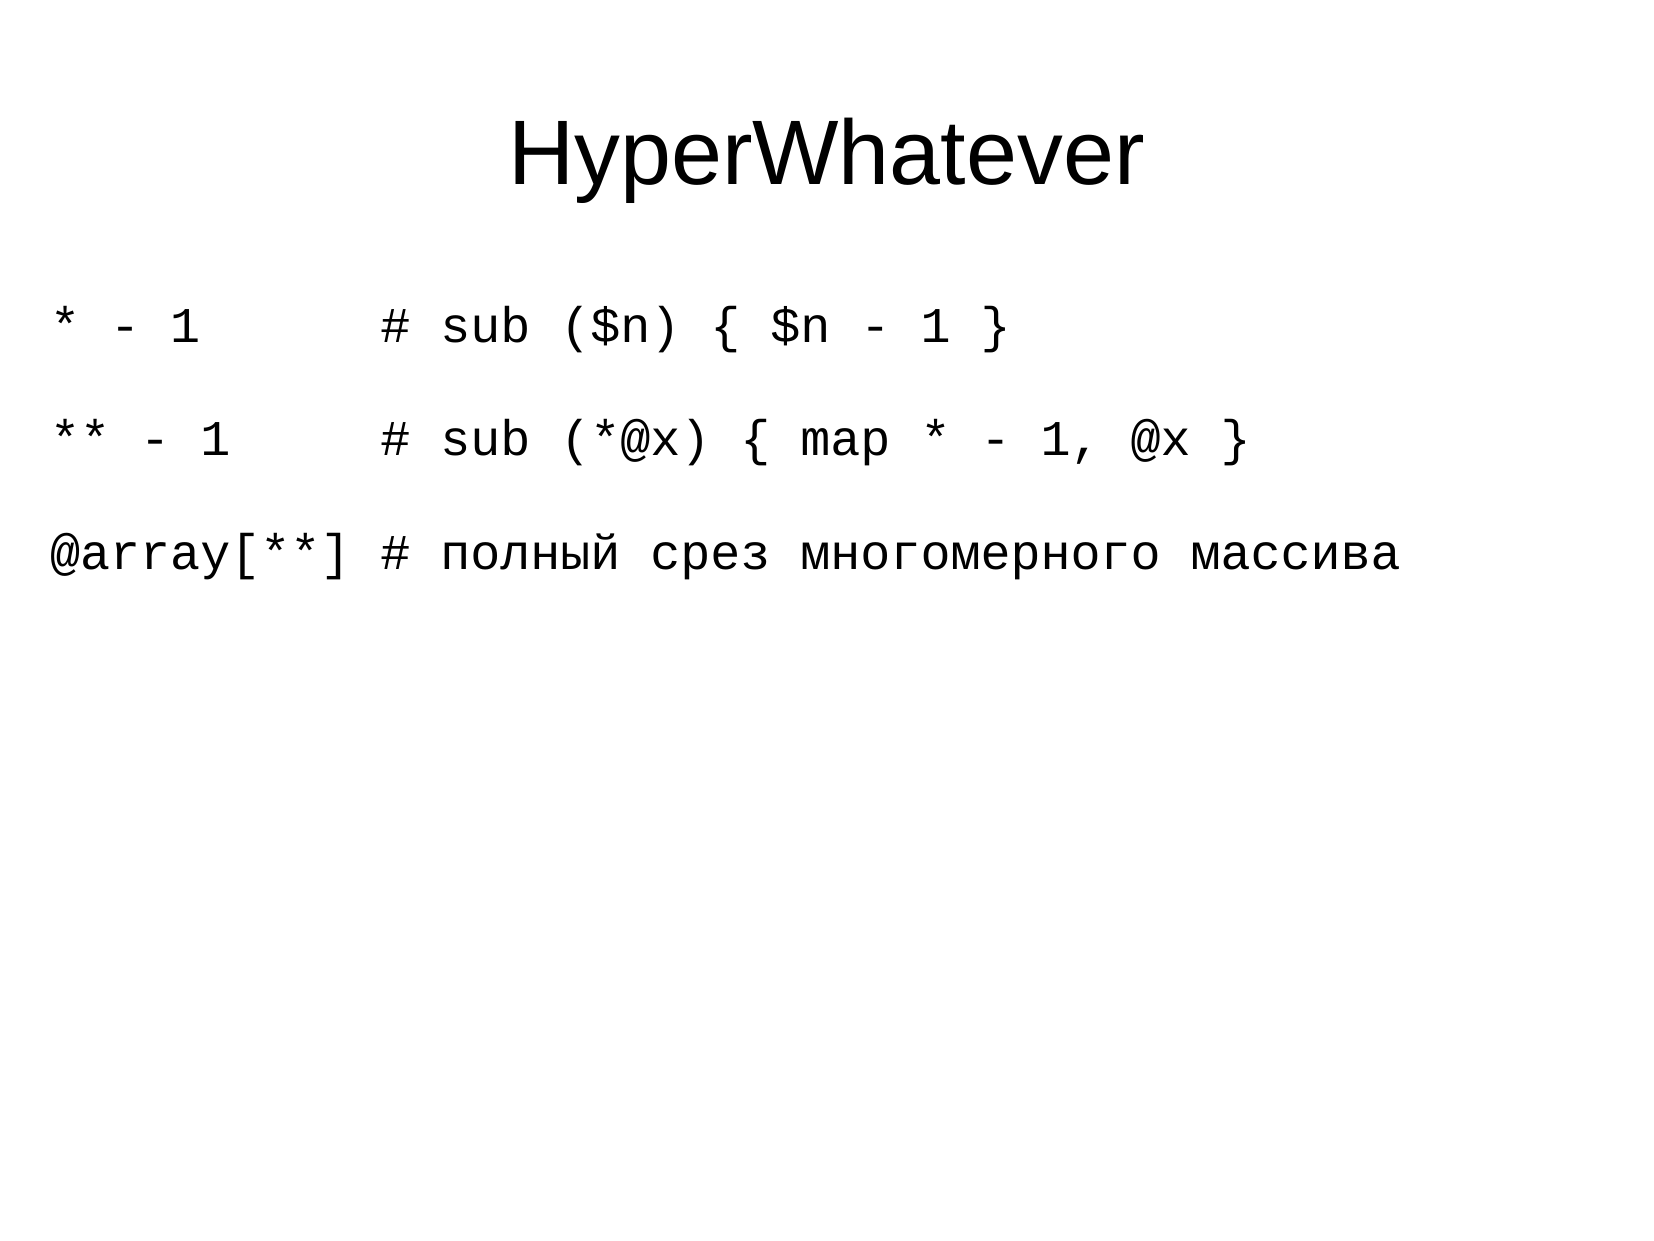

# HyperWhatever
* - 1 # sub ($n) { $n - 1 }
** - 1 # sub (*@x) { map * - 1, @x }
@array[**] # полный срез многомерного массива